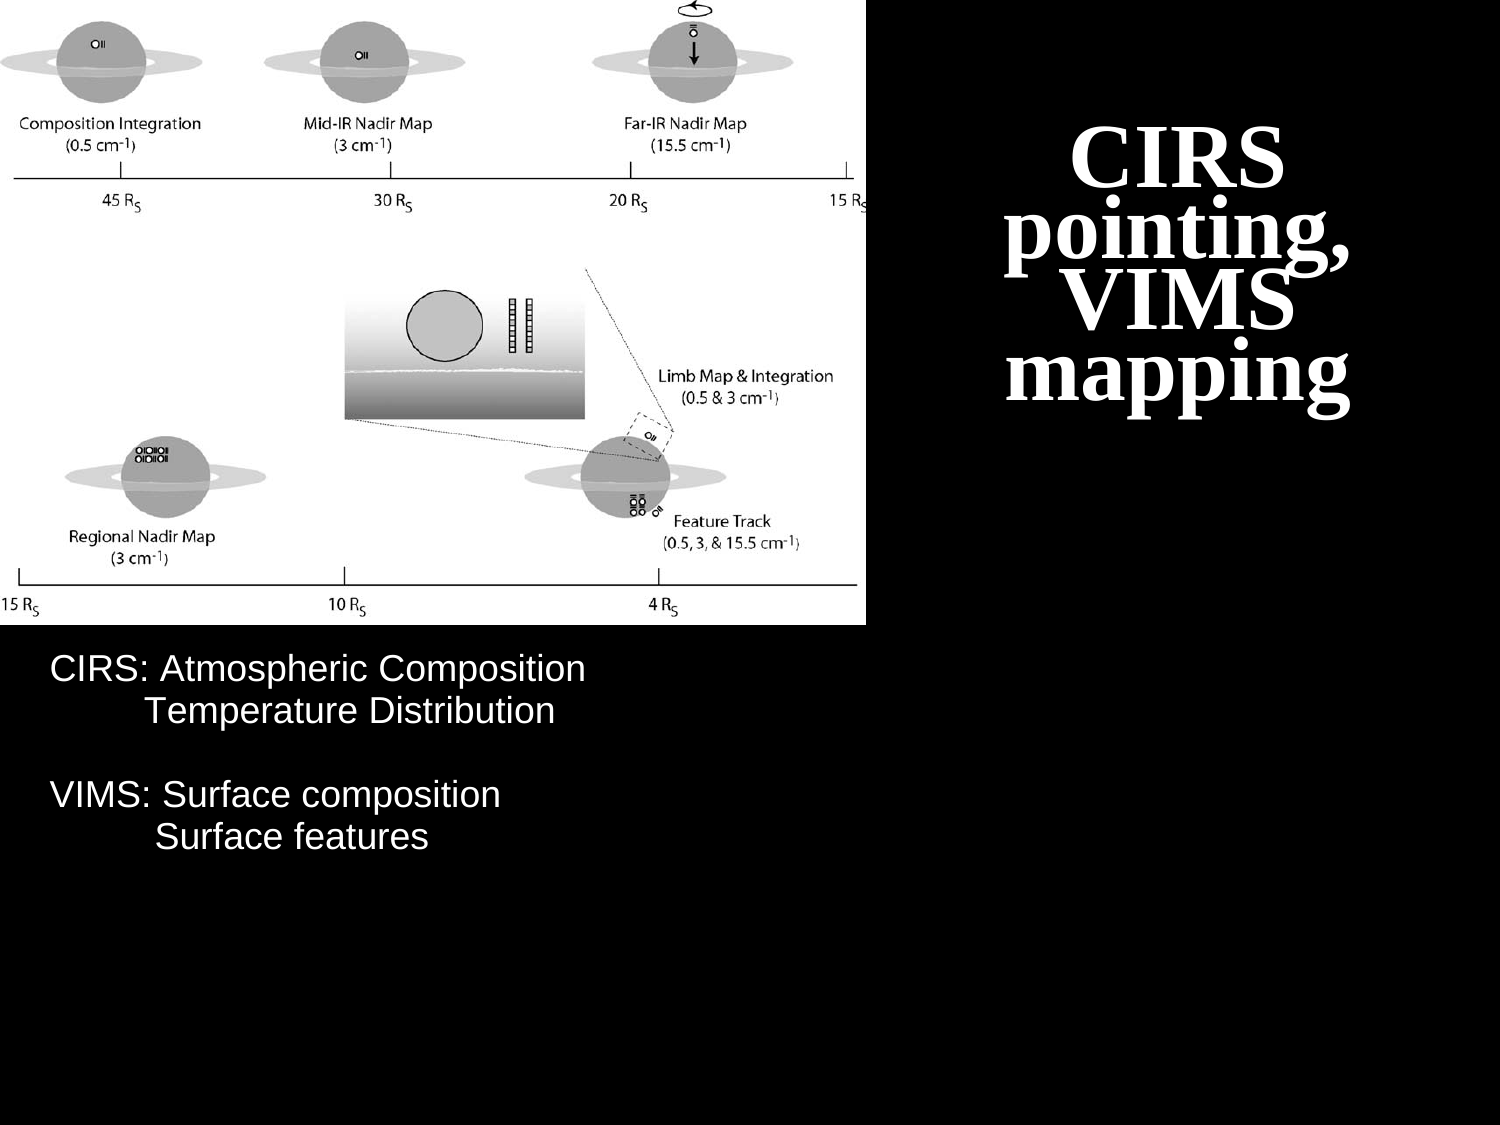

# CIRS pointing, VIMS mapping
CIRS: Atmospheric Composition
 Temperature Distribution
VIMS: Surface composition
 Surface features